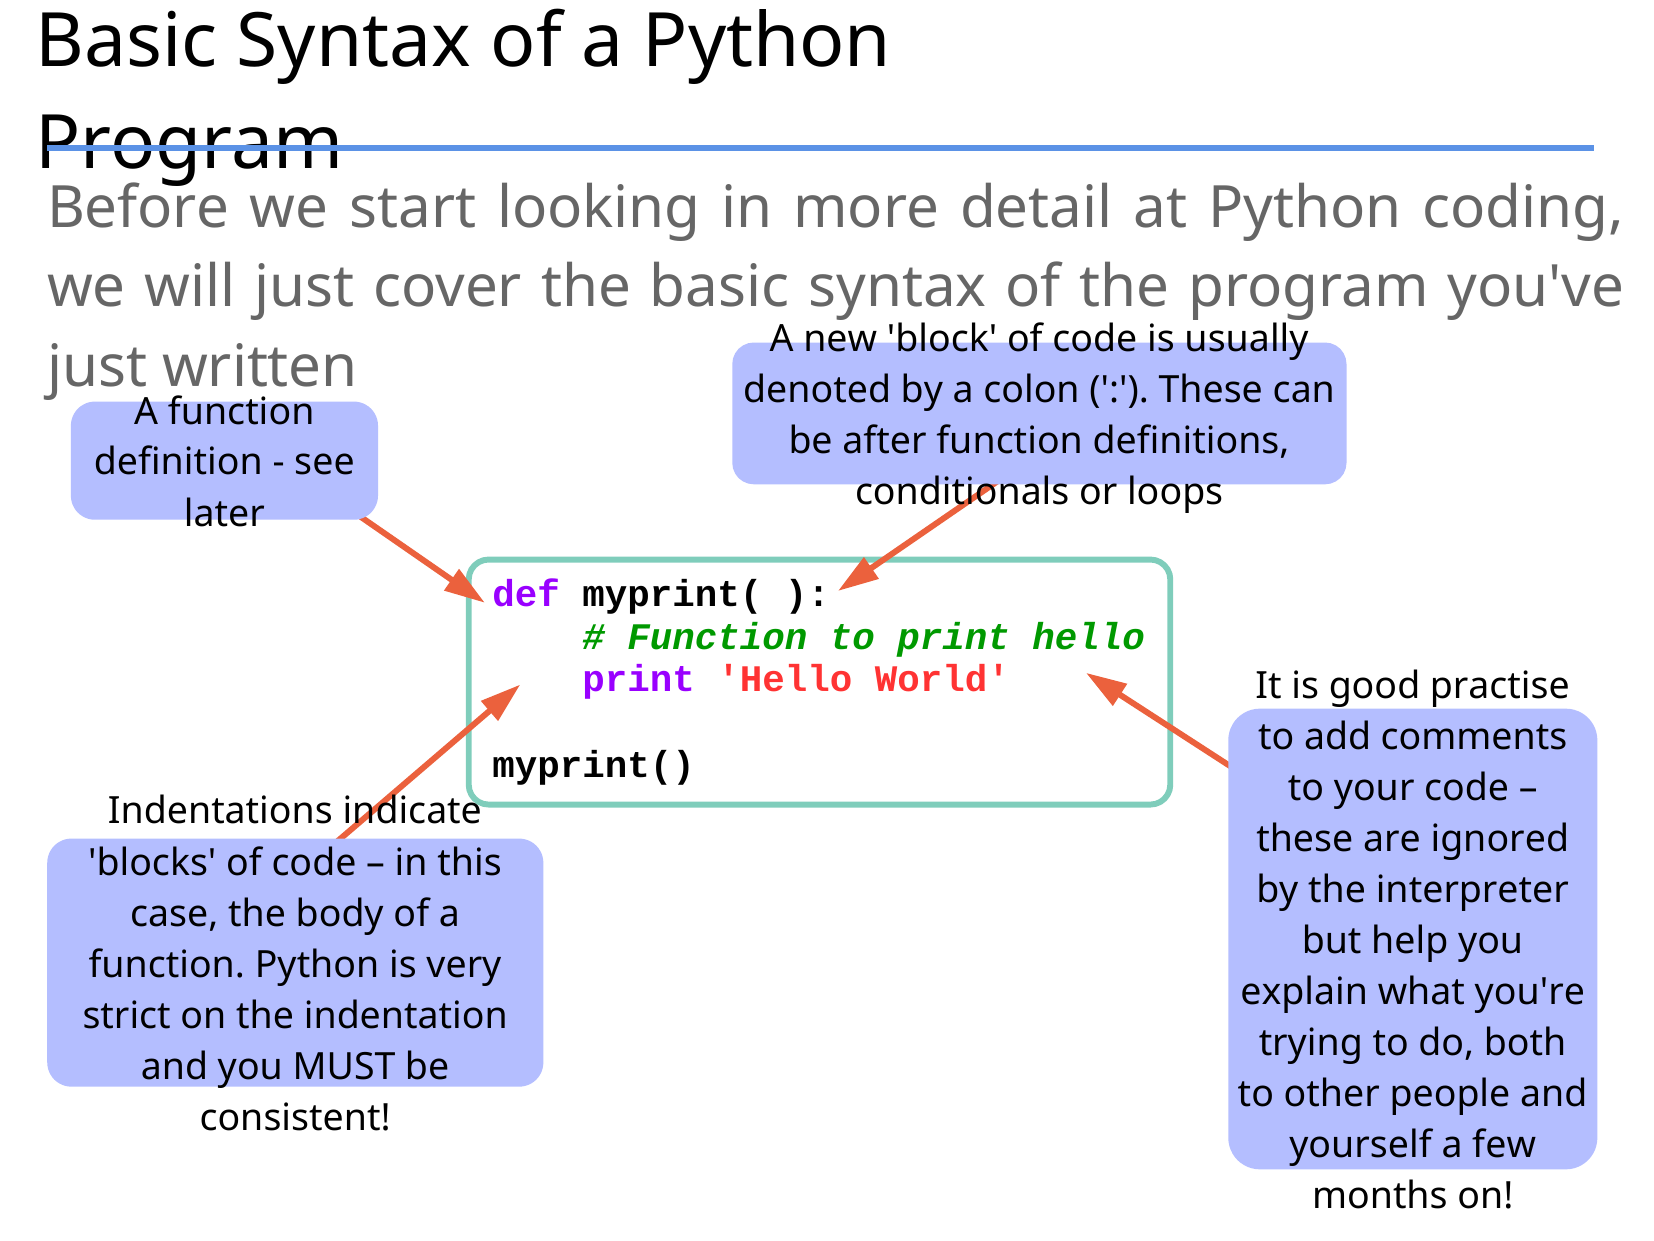

Basic Syntax of a Python Program
# Before we start looking in more detail at Python coding, we will just cover the basic syntax of the program you've just written
A new 'block' of code is usually denoted by a colon (':'). These can be after function definitions, conditionals or loops
A function definition - see later
def myprint( ):
 # Function to print hello
 print 'Hello World'
myprint()
It is good practise to add comments to your code – these are ignored by the interpreter but help you explain what you're trying to do, both to other people and yourself a few months on!
Indentations indicate 'blocks' of code – in this case, the body of a function. Python is very strict on the indentation and you MUST be consistent!